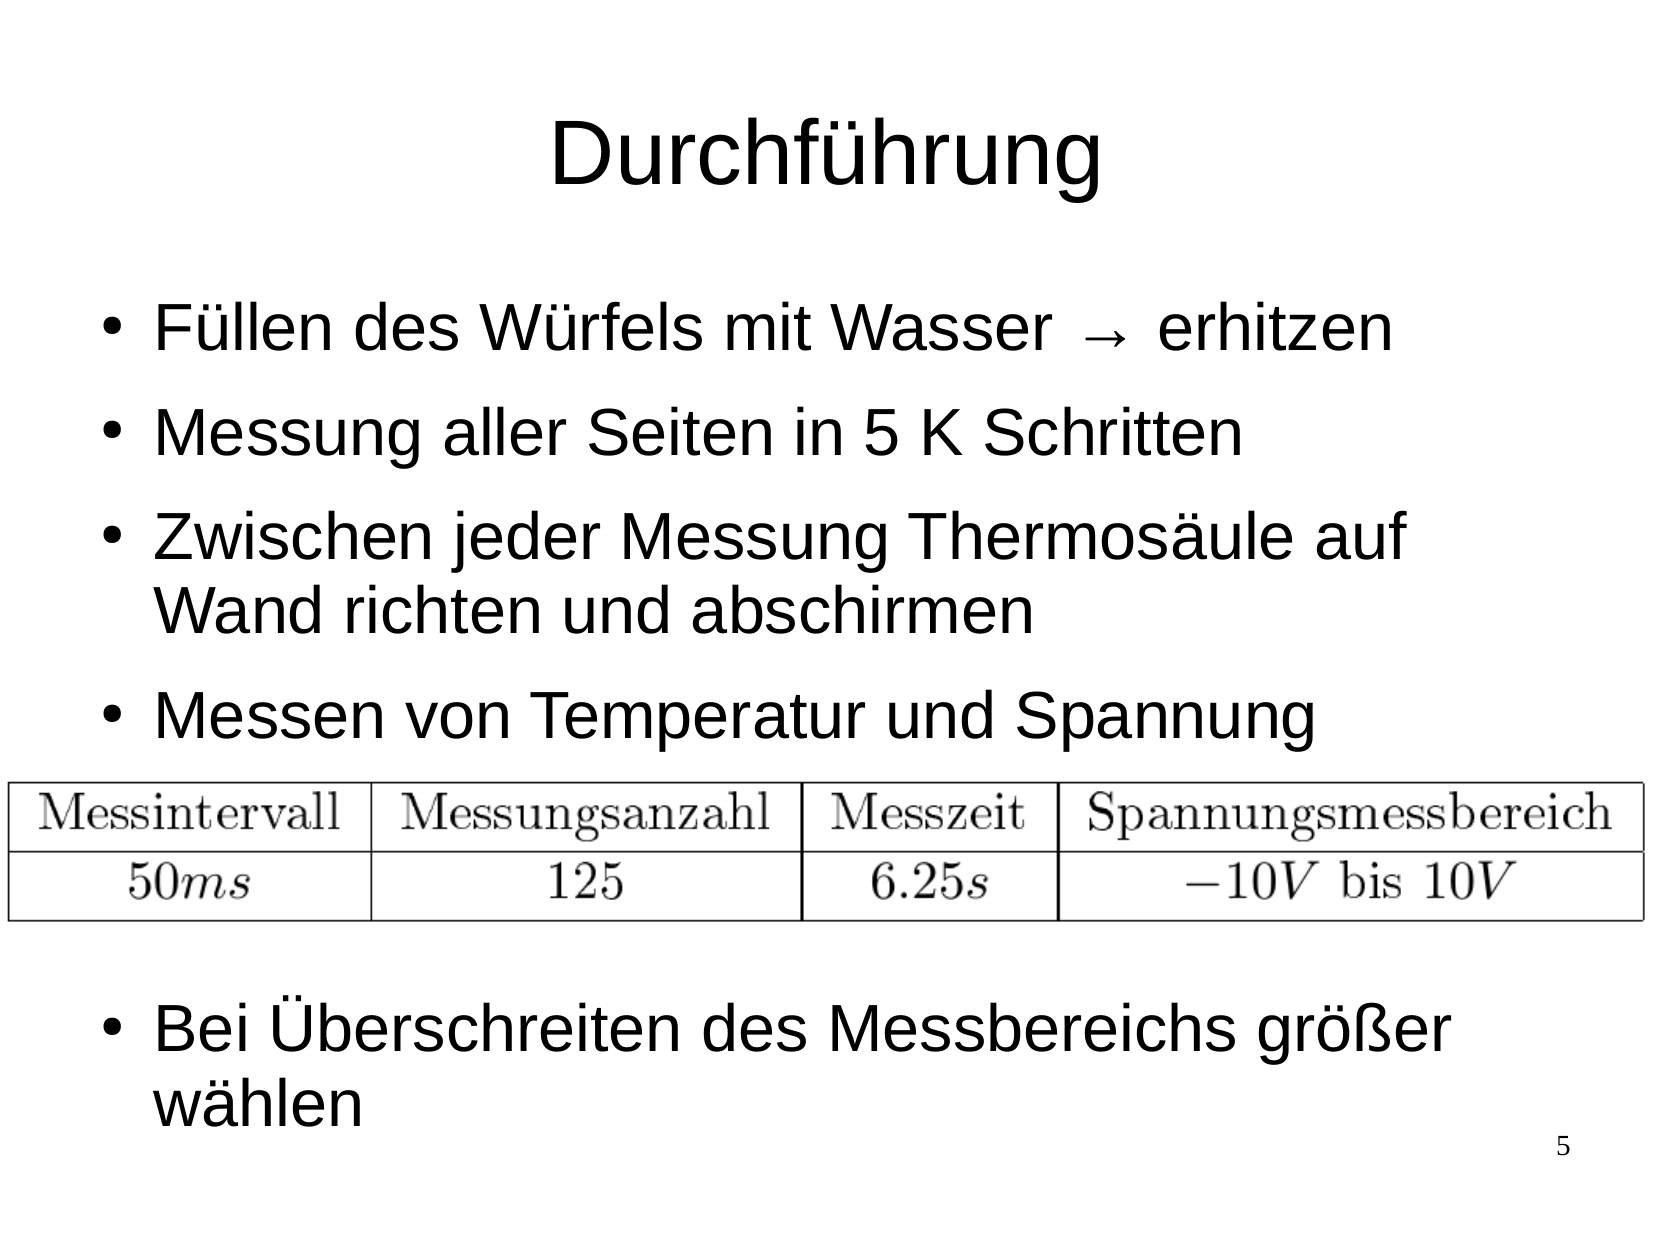

# Durchführung
Füllen des Würfels mit Wasser → erhitzen
Messung aller Seiten in 5 K Schritten
Zwischen jeder Messung Thermosäule auf Wand richten und abschirmen
Messen von Temperatur und Spannung
Bei Überschreiten des Messbereichs größer wählen
5